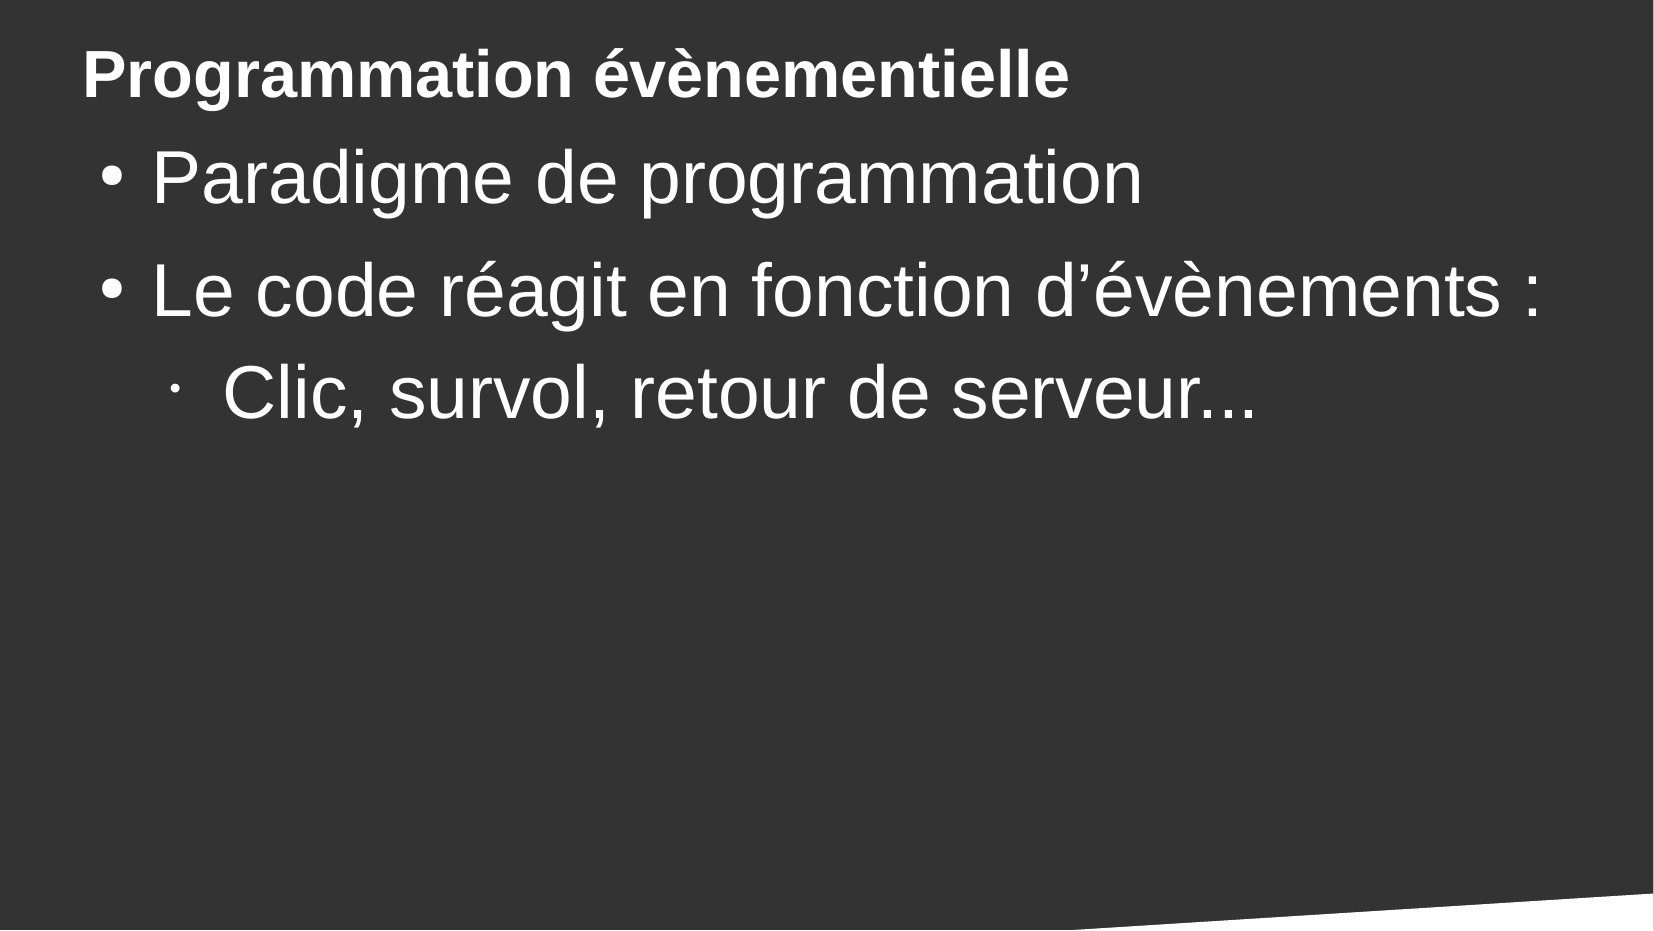

# Programmation évènementielle
Paradigme de programmation
Le code réagit en fonction d’évènements :
Clic, survol, retour de serveur...